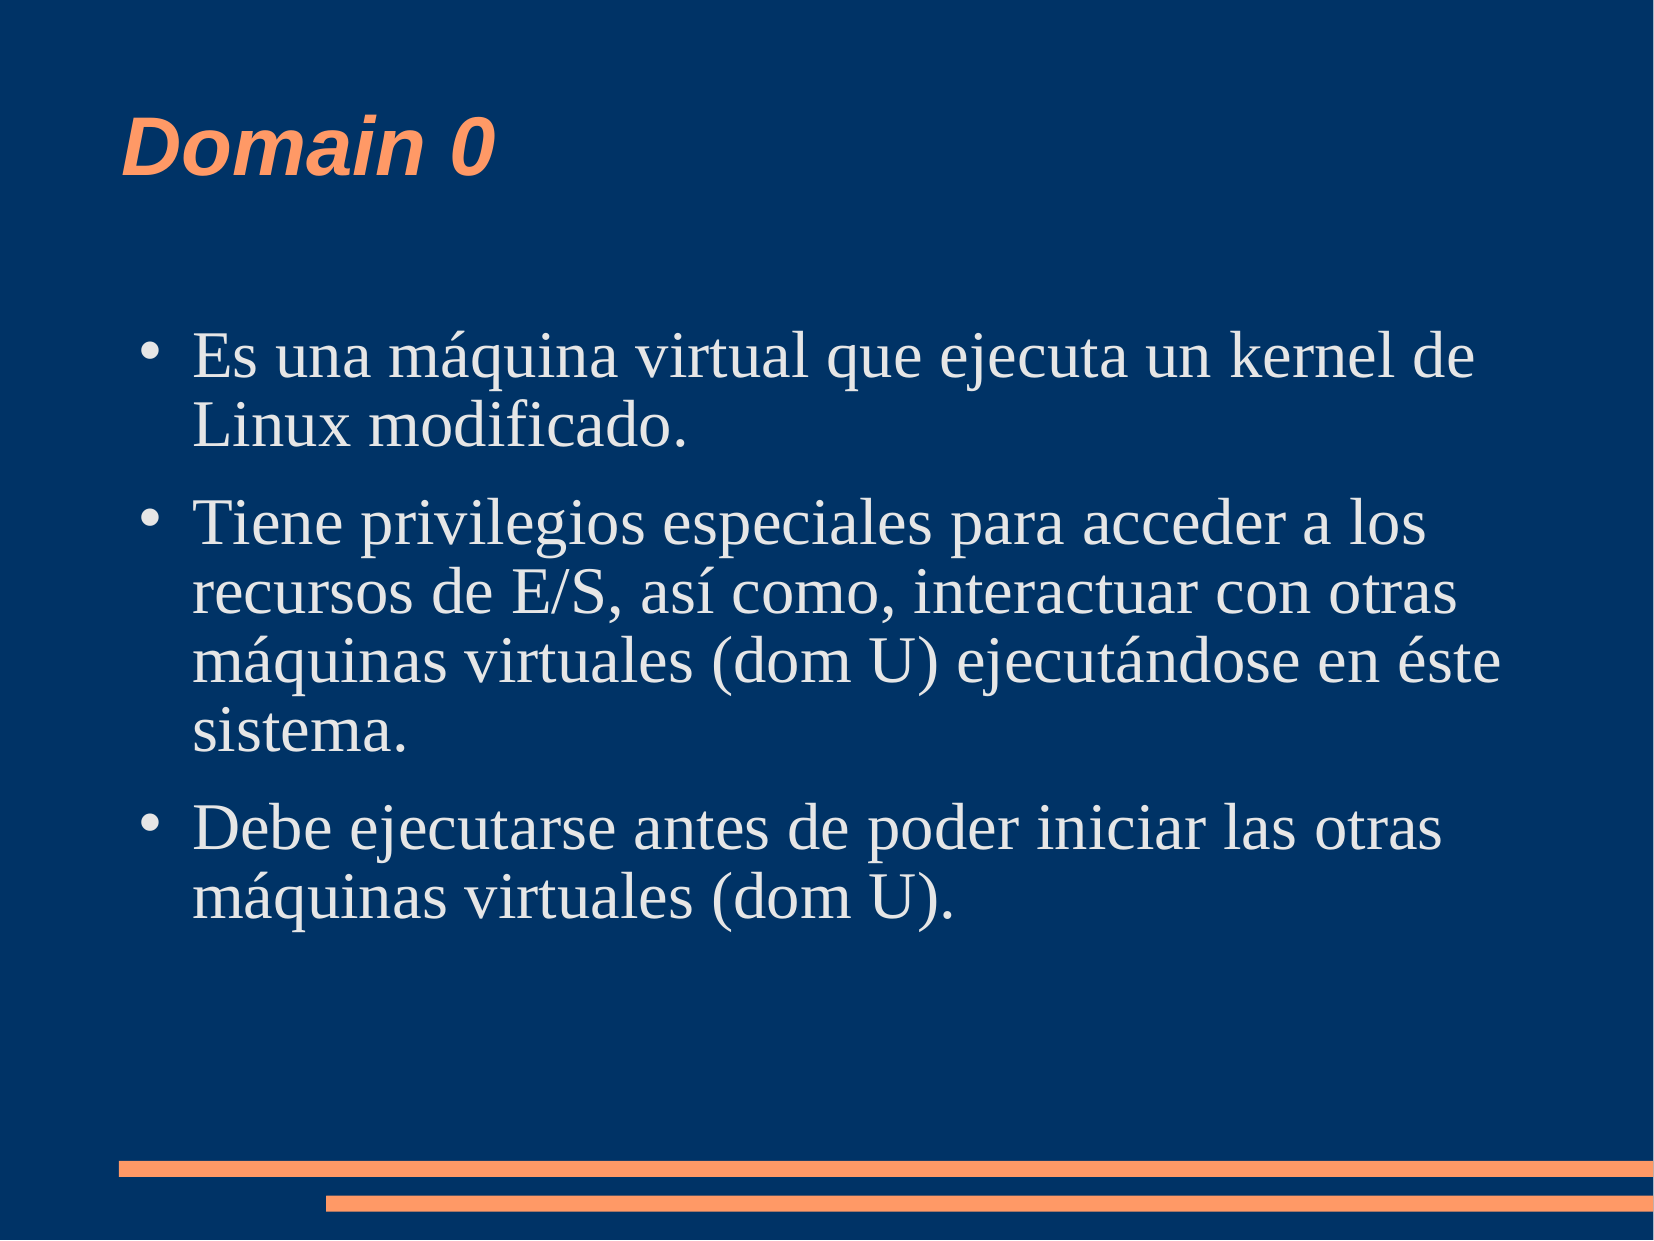

# Domain 0
Es una máquina virtual que ejecuta un kernel de Linux modificado.
Tiene privilegios especiales para acceder a los recursos de E/S, así como, interactuar con otras máquinas virtuales (dom U) ejecutándose en éste sistema.
Debe ejecutarse antes de poder iniciar las otras máquinas virtuales (dom U).